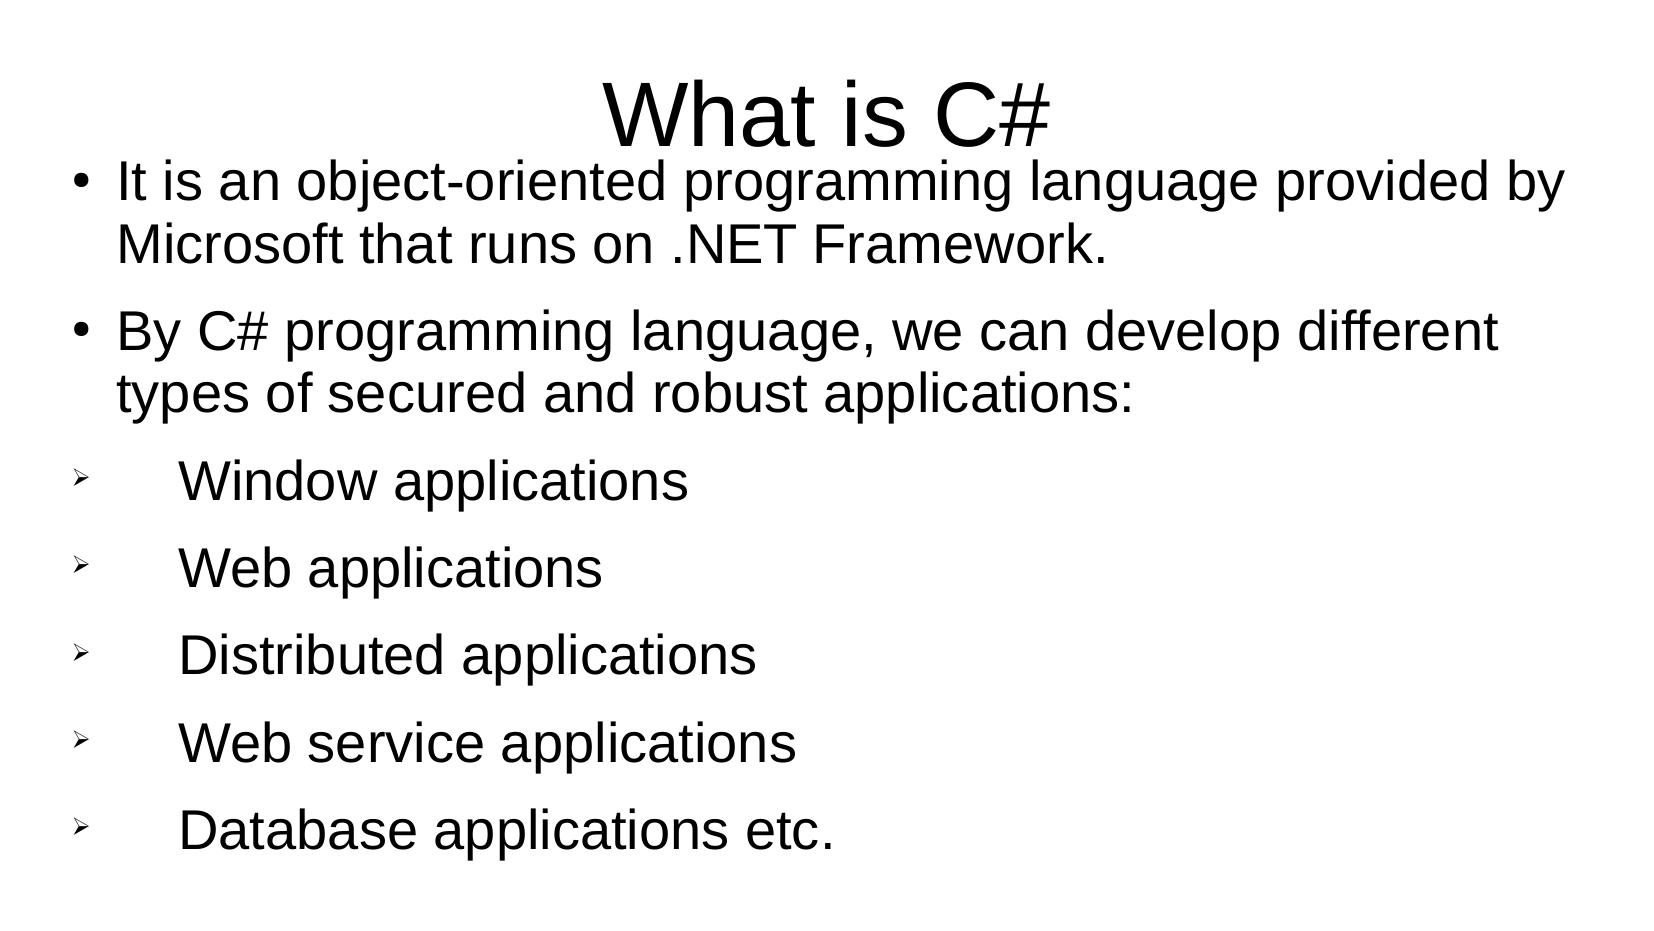

# What is C#
It is an object-oriented programming language provided by Microsoft that runs on .NET Framework.
By C# programming language, we can develop different types of secured and robust applications:
 Window applications
 Web applications
 Distributed applications
 Web service applications
 Database applications etc.